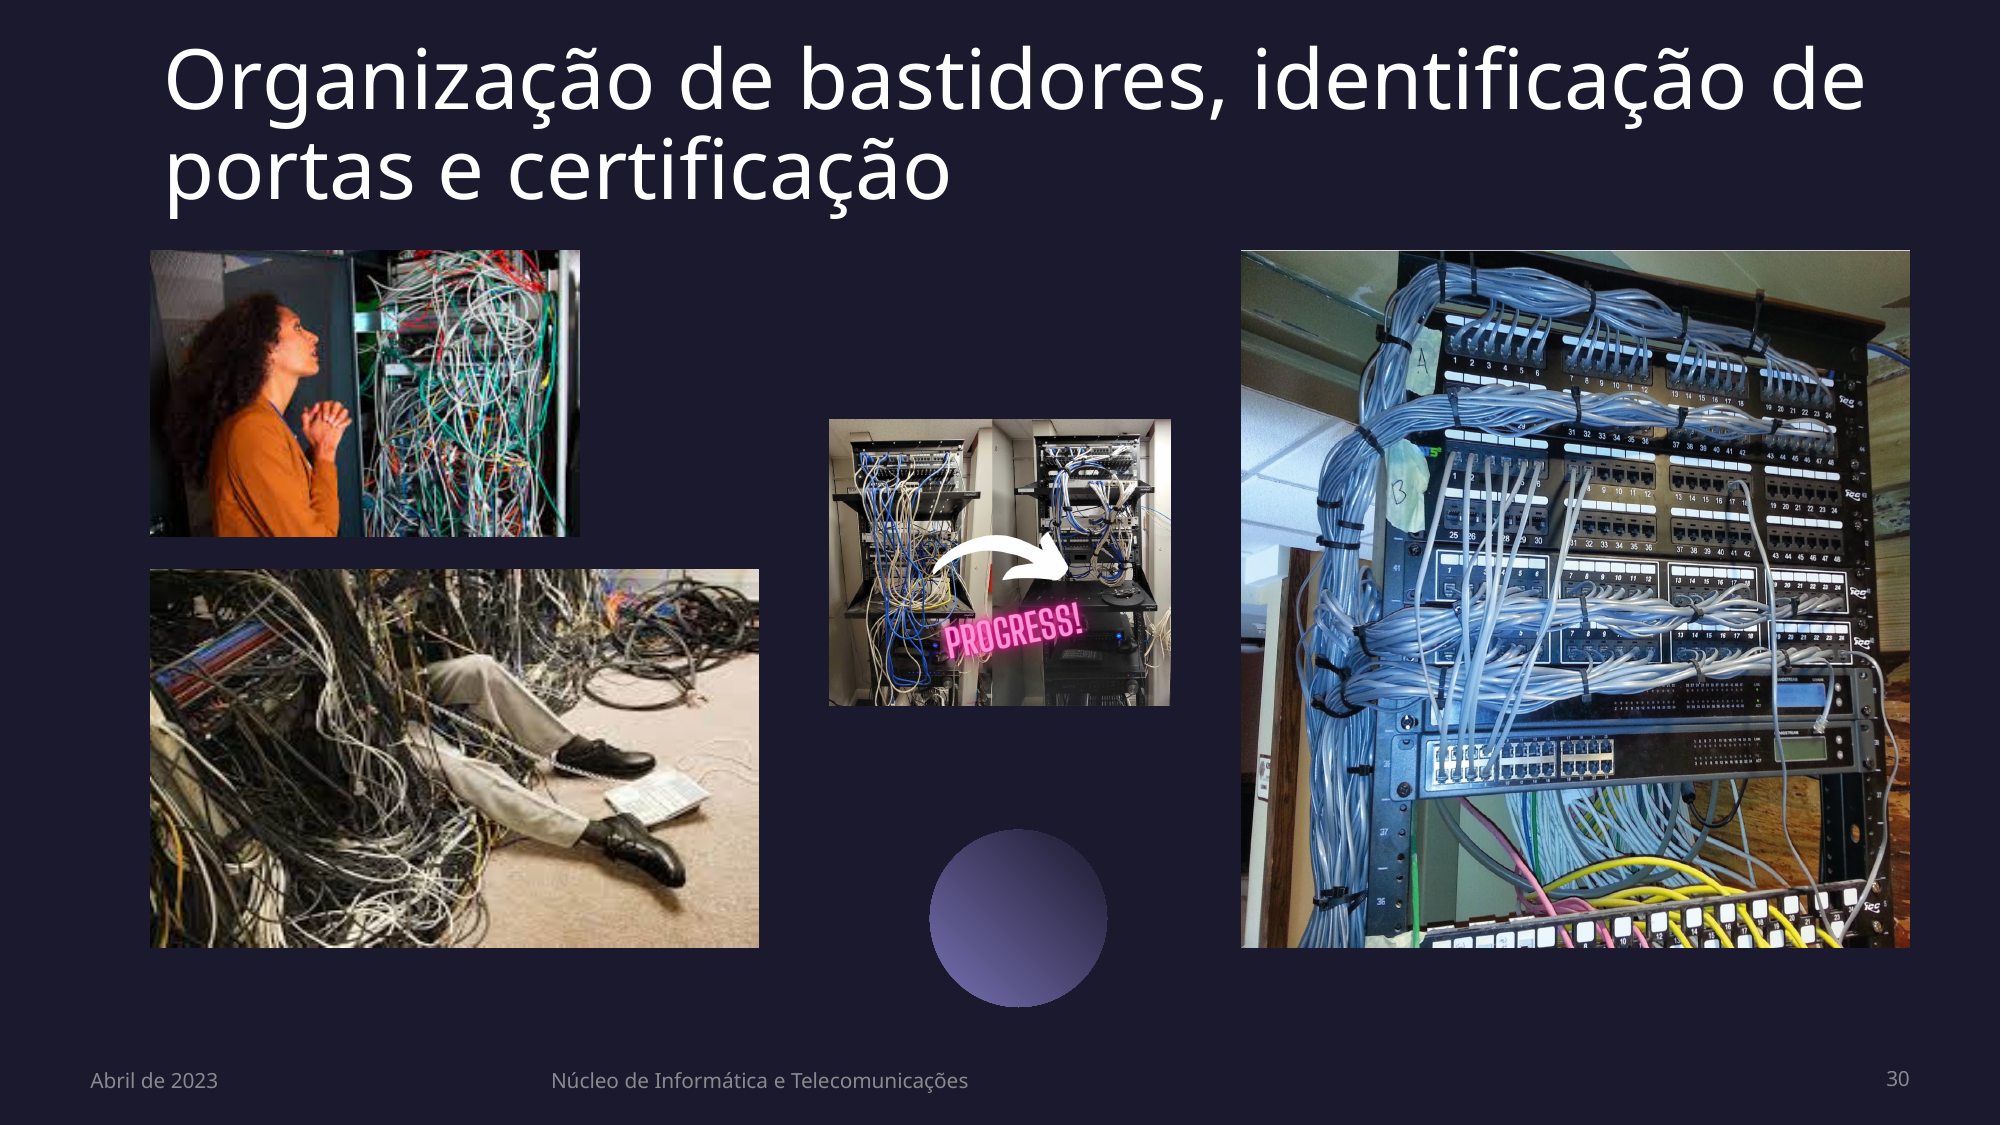

Organização de bastidores, identificação de portas e certificação
Abril de 2023
Núcleo de Informática e Telecomunicações